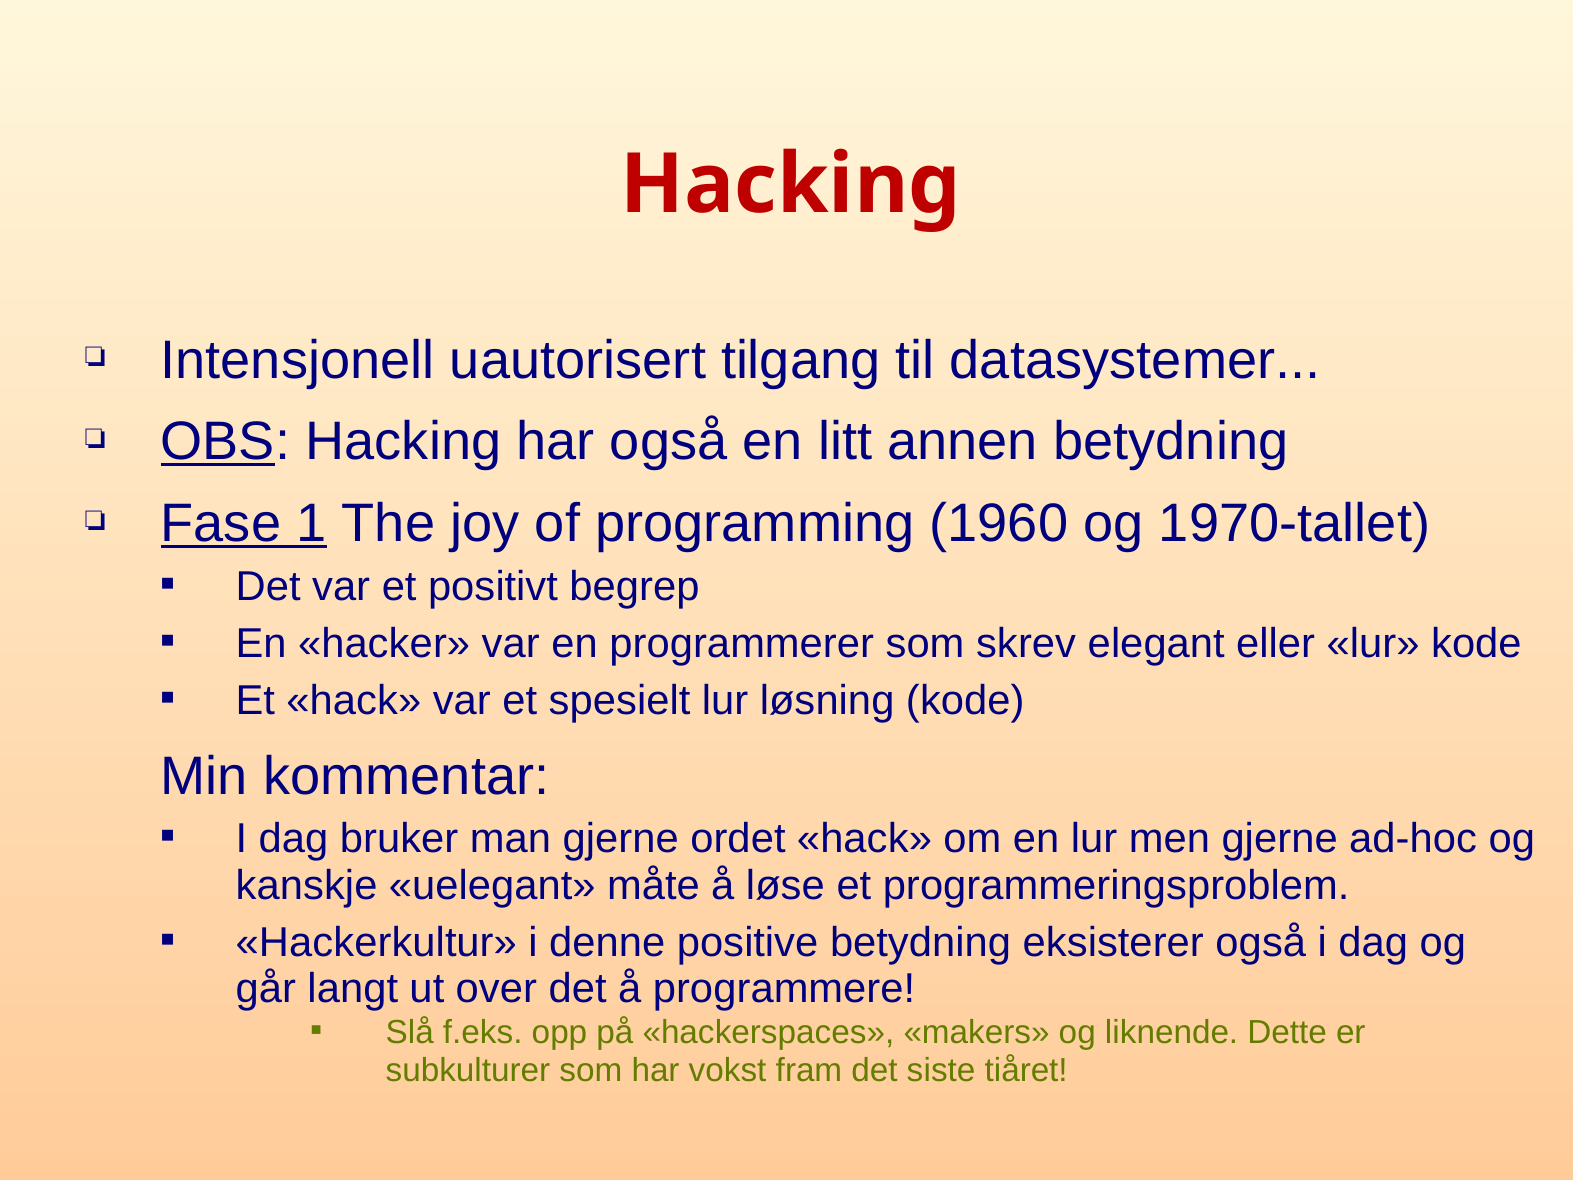

# Hacking
Intensjonell uautorisert tilgang til datasystemer...
OBS: Hacking har også en litt annen betydning
Fase 1 The joy of programming (1960 og 1970-tallet)
Det var et positivt begrep
En «hacker» var en programmerer som skrev elegant eller «lur» kode
Et «hack» var et spesielt lur løsning (kode)
Min kommentar:
I dag bruker man gjerne ordet «hack» om en lur men gjerne ad-hoc og kanskje «uelegant» måte å løse et programmeringsproblem.
«Hackerkultur» i denne positive betydning eksisterer også i dag og går langt ut over det å programmere!
Slå f.eks. opp på «hackerspaces», «makers» og liknende. Dette er subkulturer som har vokst fram det siste tiåret!